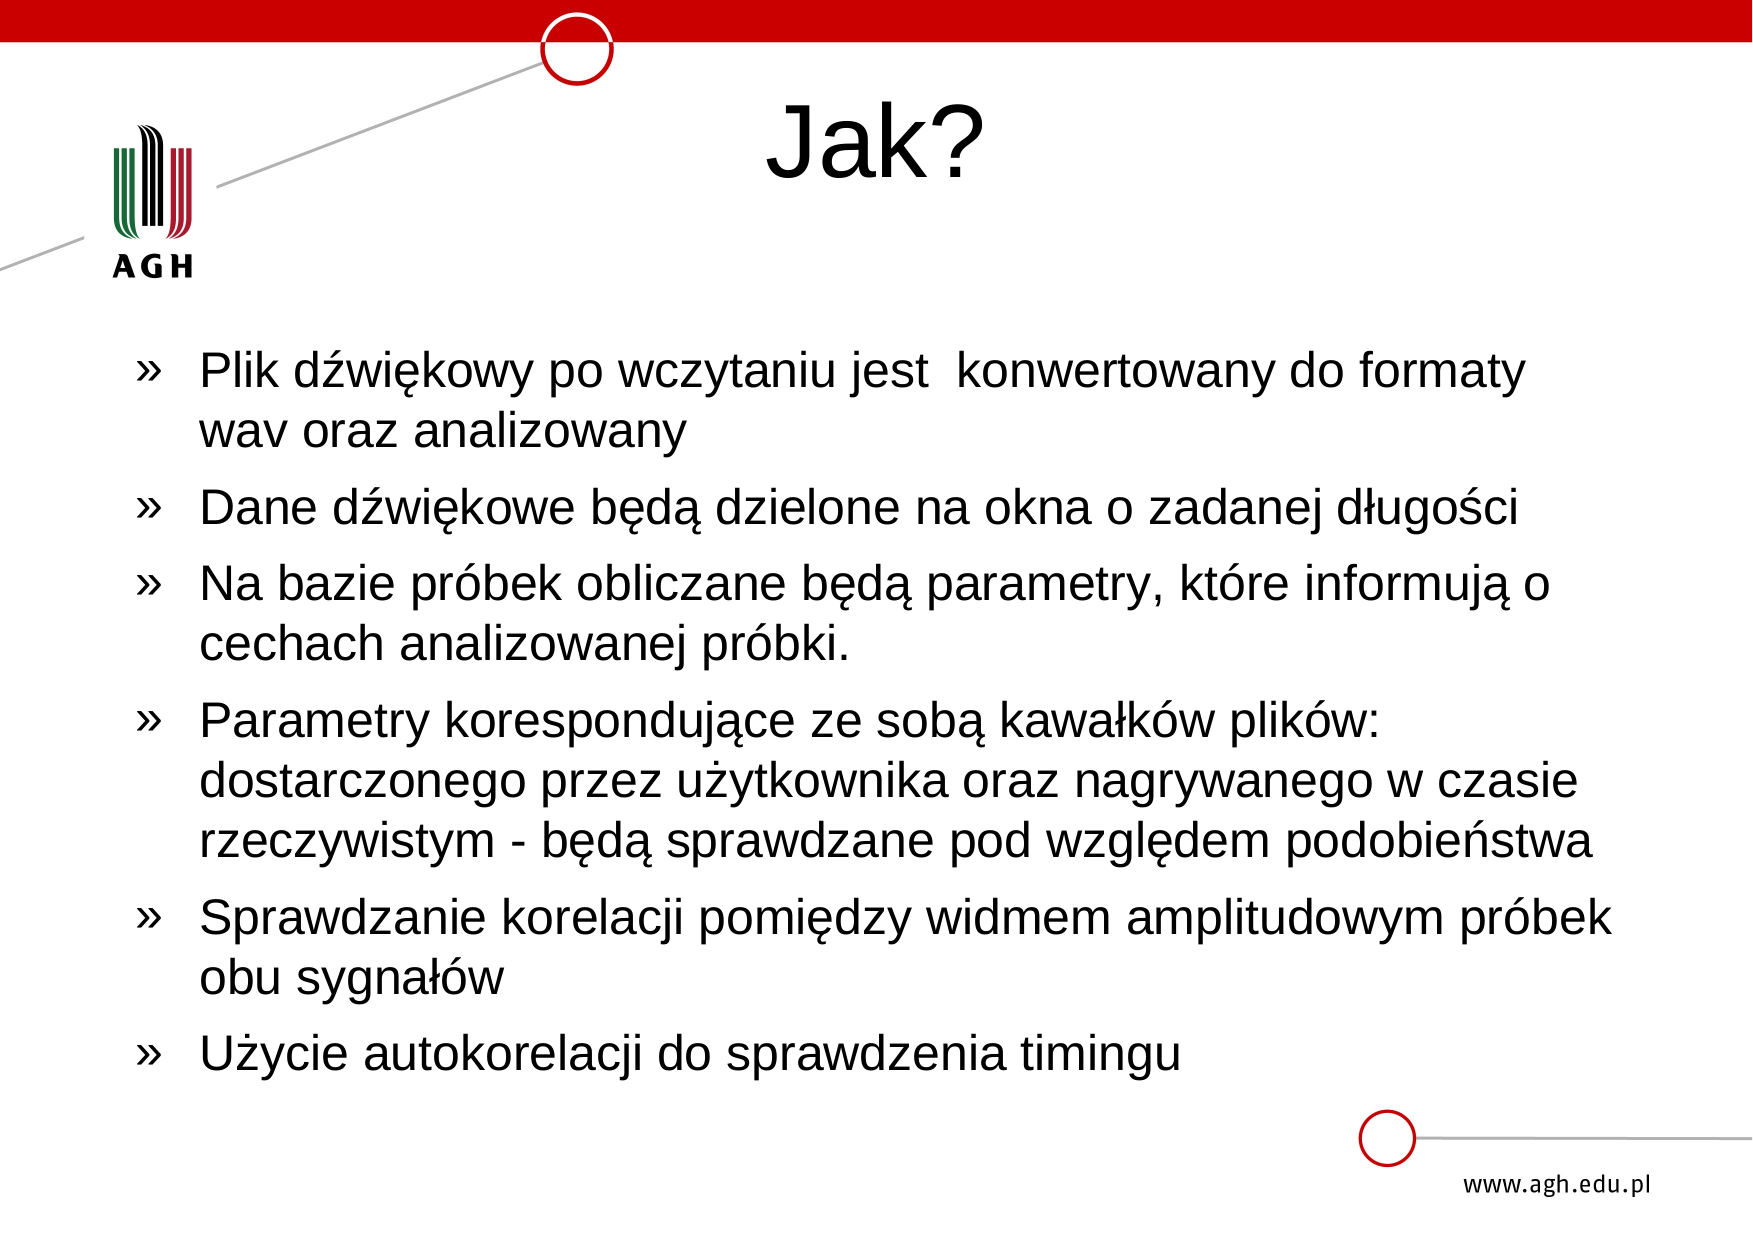

# Jak?
Plik dźwiękowy po wczytaniu jest konwertowany do formaty wav oraz analizowany
Dane dźwiękowe będą dzielone na okna o zadanej długości
Na bazie próbek obliczane będą parametry, które informują o cechach analizowanej próbki.
Parametry korespondujące ze sobą kawałków plików: dostarczonego przez użytkownika oraz nagrywanego w czasie rzeczywistym - będą sprawdzane pod względem podobieństwa
Sprawdzanie korelacji pomiędzy widmem amplitudowym próbek obu sygnałów
Użycie autokorelacji do sprawdzenia timingu